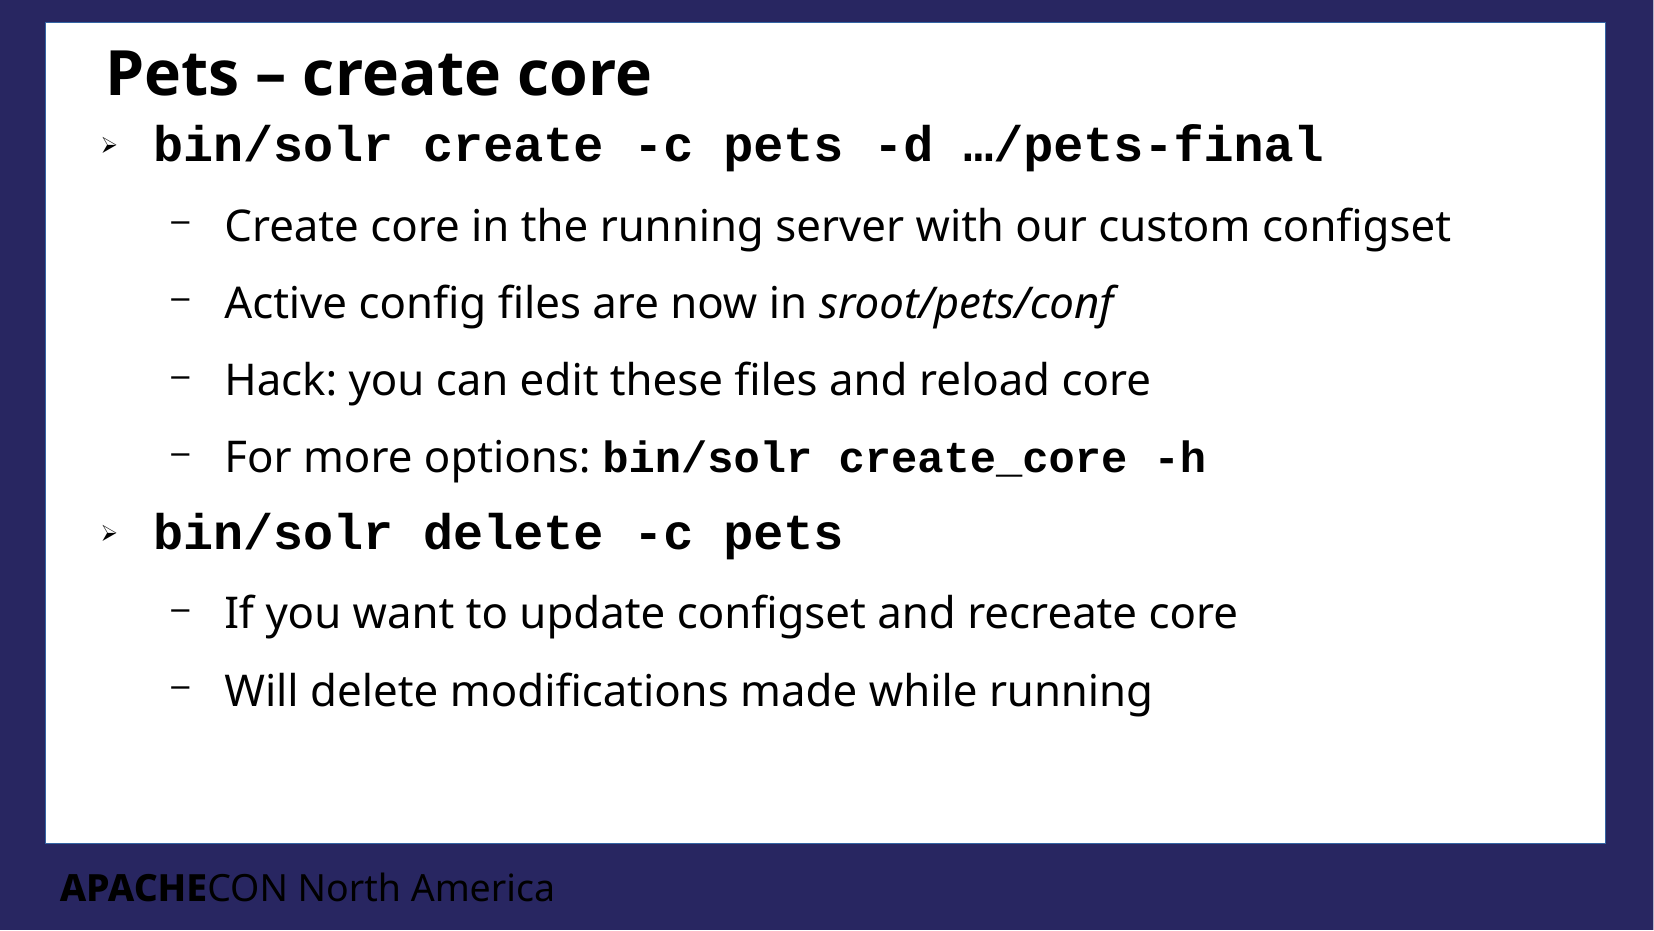

# Pets – create core
bin/solr create -c pets -d …/pets-final
Create core in the running server with our custom configset
Active config files are now in sroot/pets/conf
Hack: you can edit these files and reload core
For more options: bin/solr create_core -h
bin/solr delete -c pets
If you want to update configset and recreate core
Will delete modifications made while running